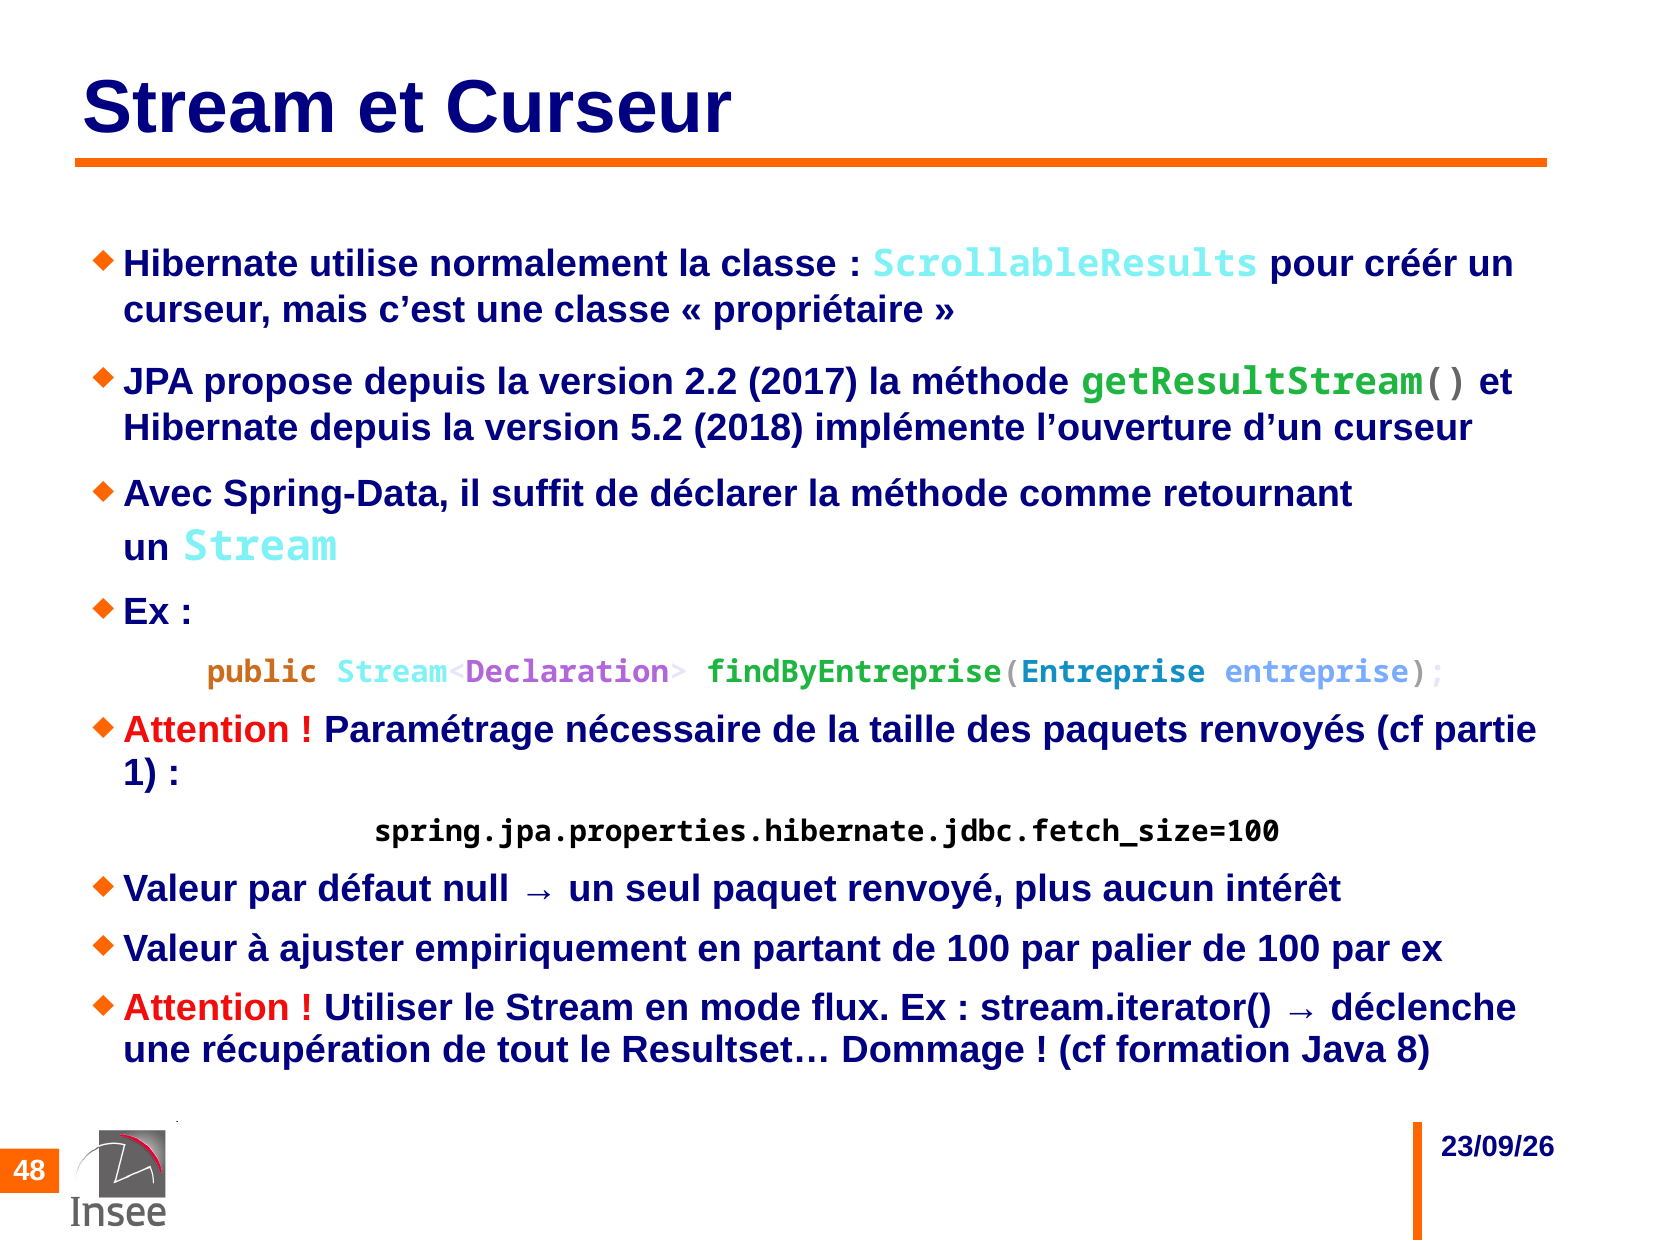

# Stream et Curseur
Hibernate utilise normalement la classe : ScrollableResults pour créér un curseur, mais c’est une classe « propriétaire »
JPA propose depuis la version 2.2 (2017) la méthode getResultStream() et Hibernate depuis la version 5.2 (2018) implémente l’ouverture d’un curseur
Avec Spring-Data, il suffit de déclarer la méthode comme retournant un Stream
Ex :
public Stream<Declaration> findByEntreprise(Entreprise entreprise);
Attention ! Paramétrage nécessaire de la taille des paquets renvoyés (cf partie 1) :
spring.jpa.properties.hibernate.jdbc.fetch_size=100
Valeur par défaut null → un seul paquet renvoyé, plus aucun intérêt
Valeur à ajuster empiriquement en partant de 100 par palier de 100 par ex
Attention ! Utiliser le Stream en mode flux. Ex : stream.iterator() → déclenche une récupération de tout le Resultset… Dommage ! (cf formation Java 8)
48